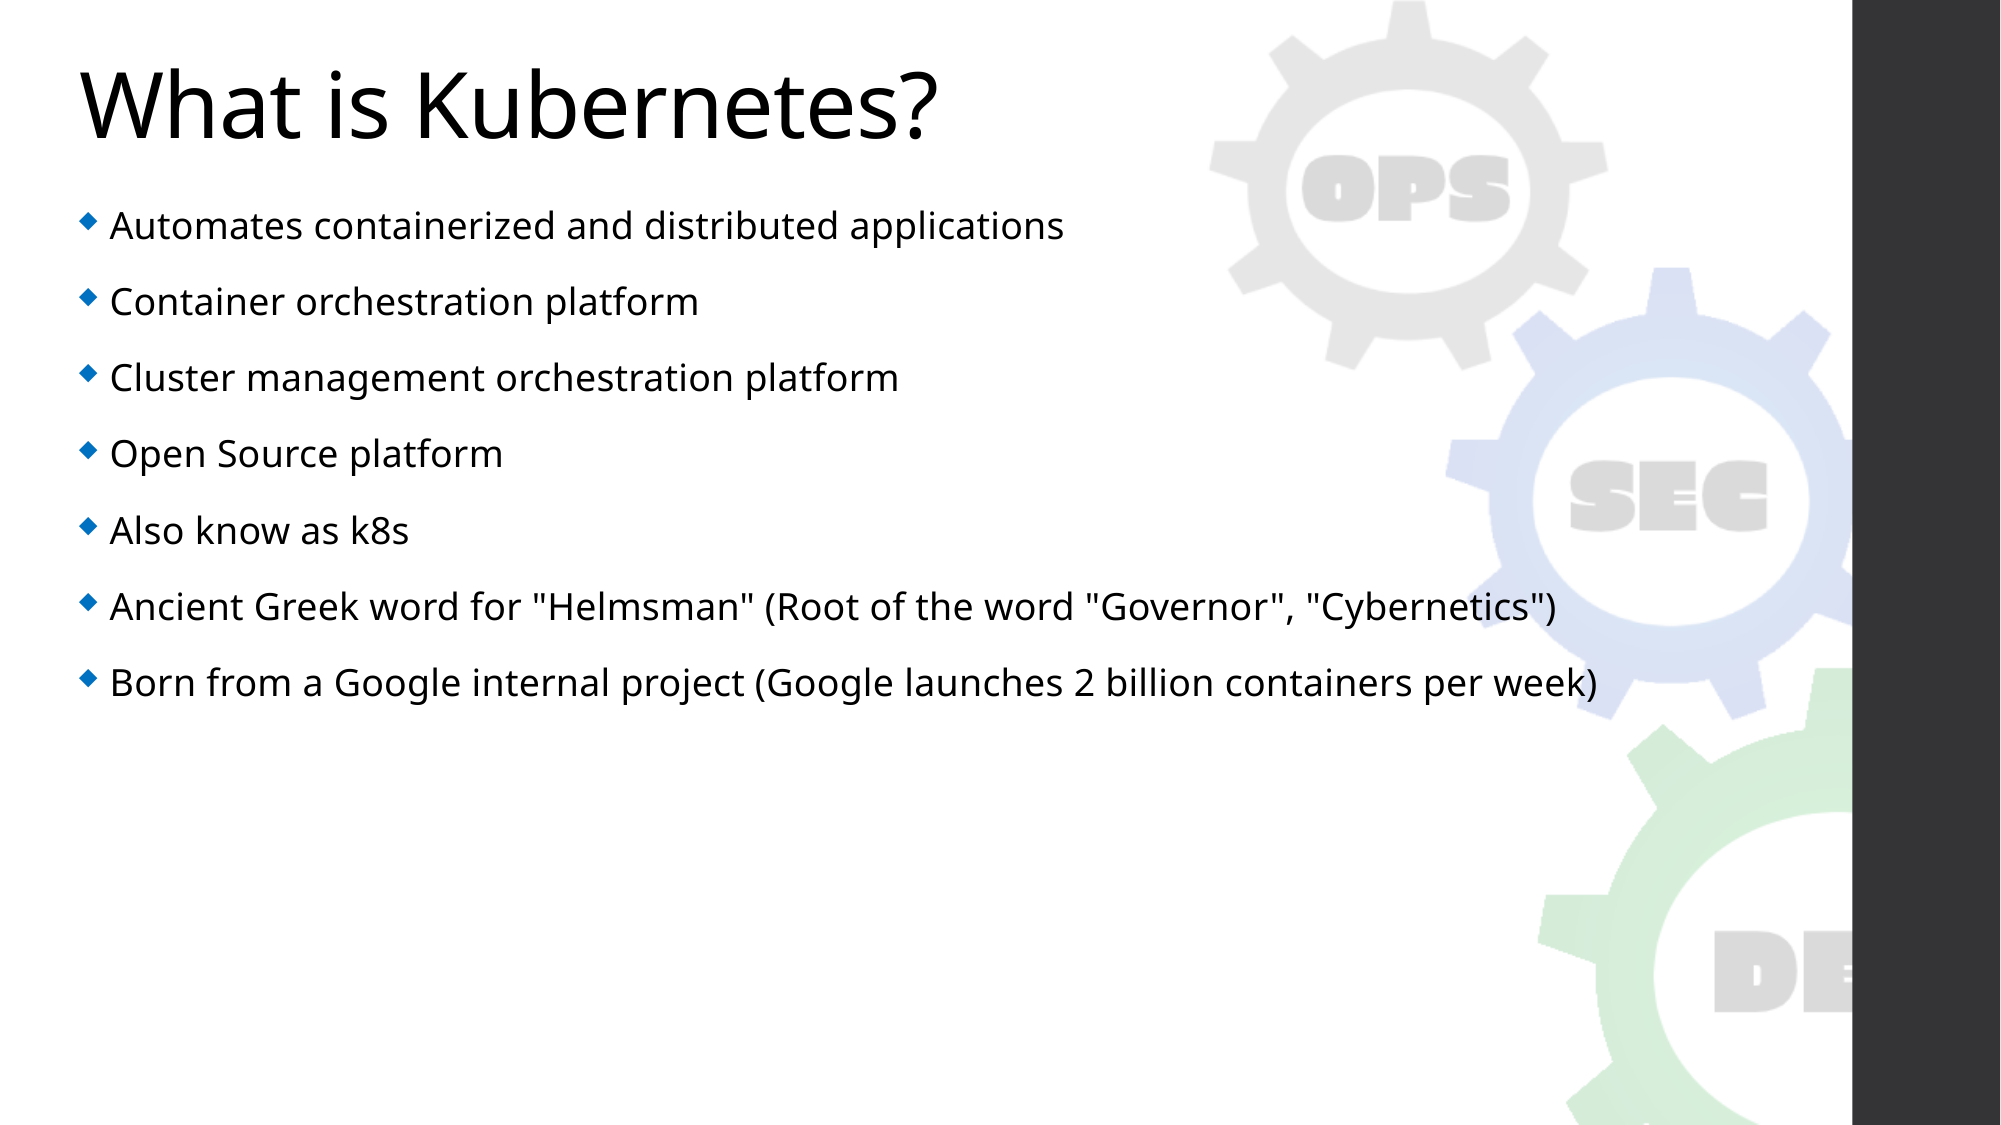

# What is Kubernetes?
Automates containerized and distributed applications
Container orchestration platform
Cluster management orchestration platform
Open Source platform
Also know as k8s
Ancient Greek word for "Helmsman" (Root of the word "Governor", "Cybernetics")
Born from a Google internal project (Google launches 2 billion containers per week)